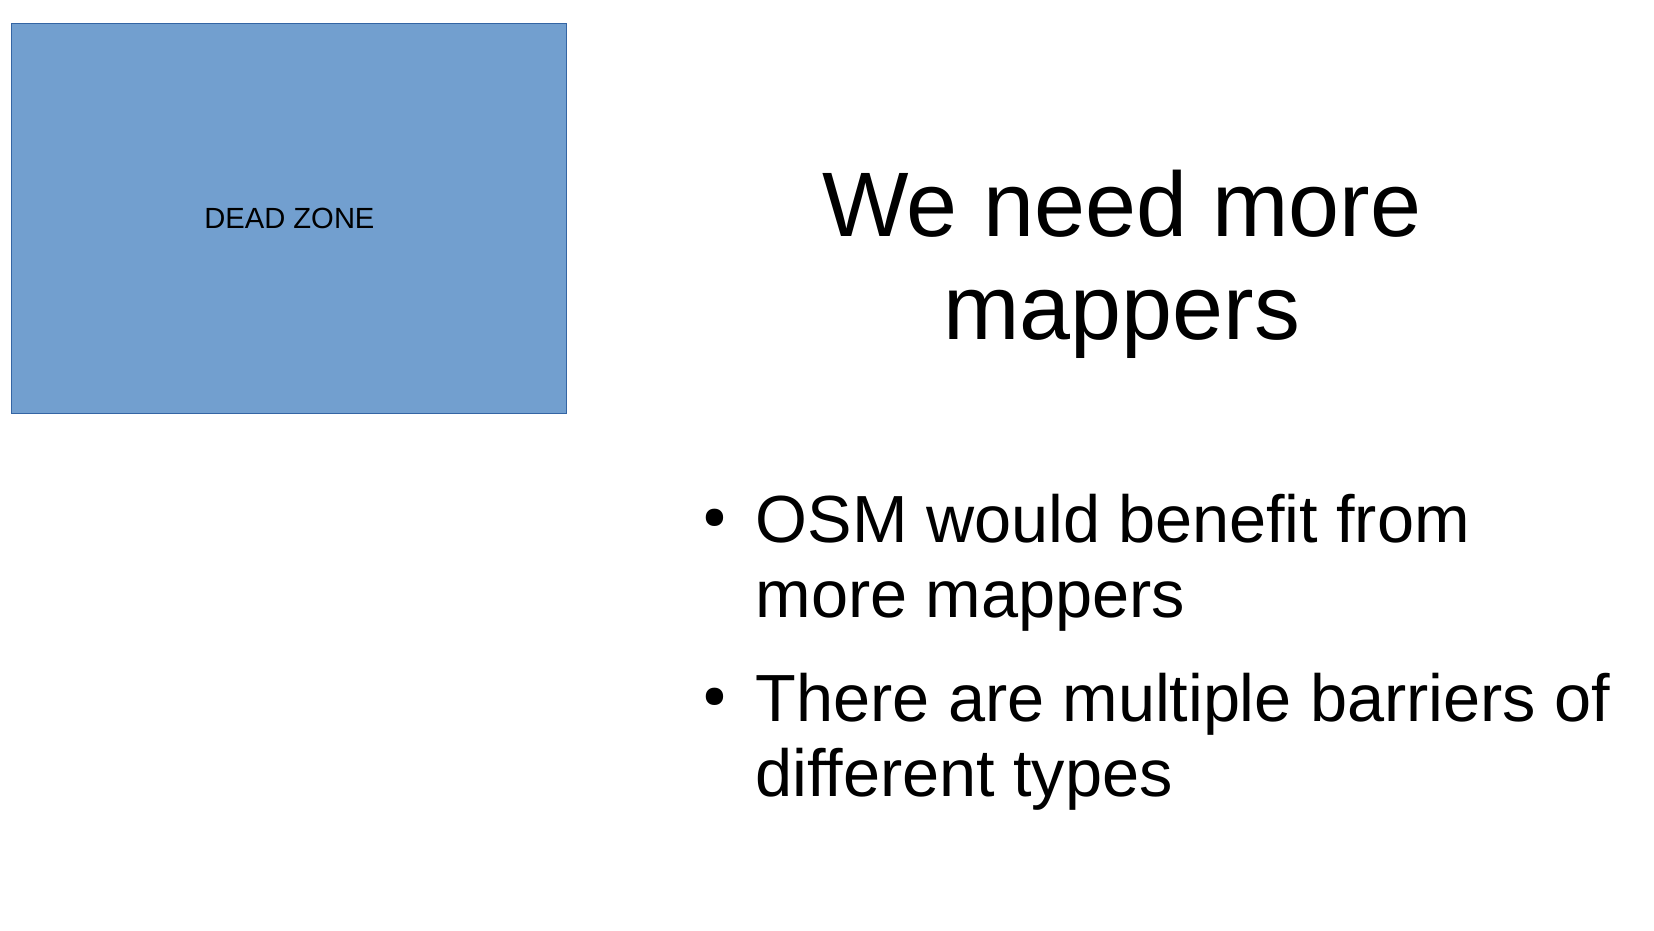

# We need more mappers
OSM would benefit from more mappers
There are multiple barriers of different types